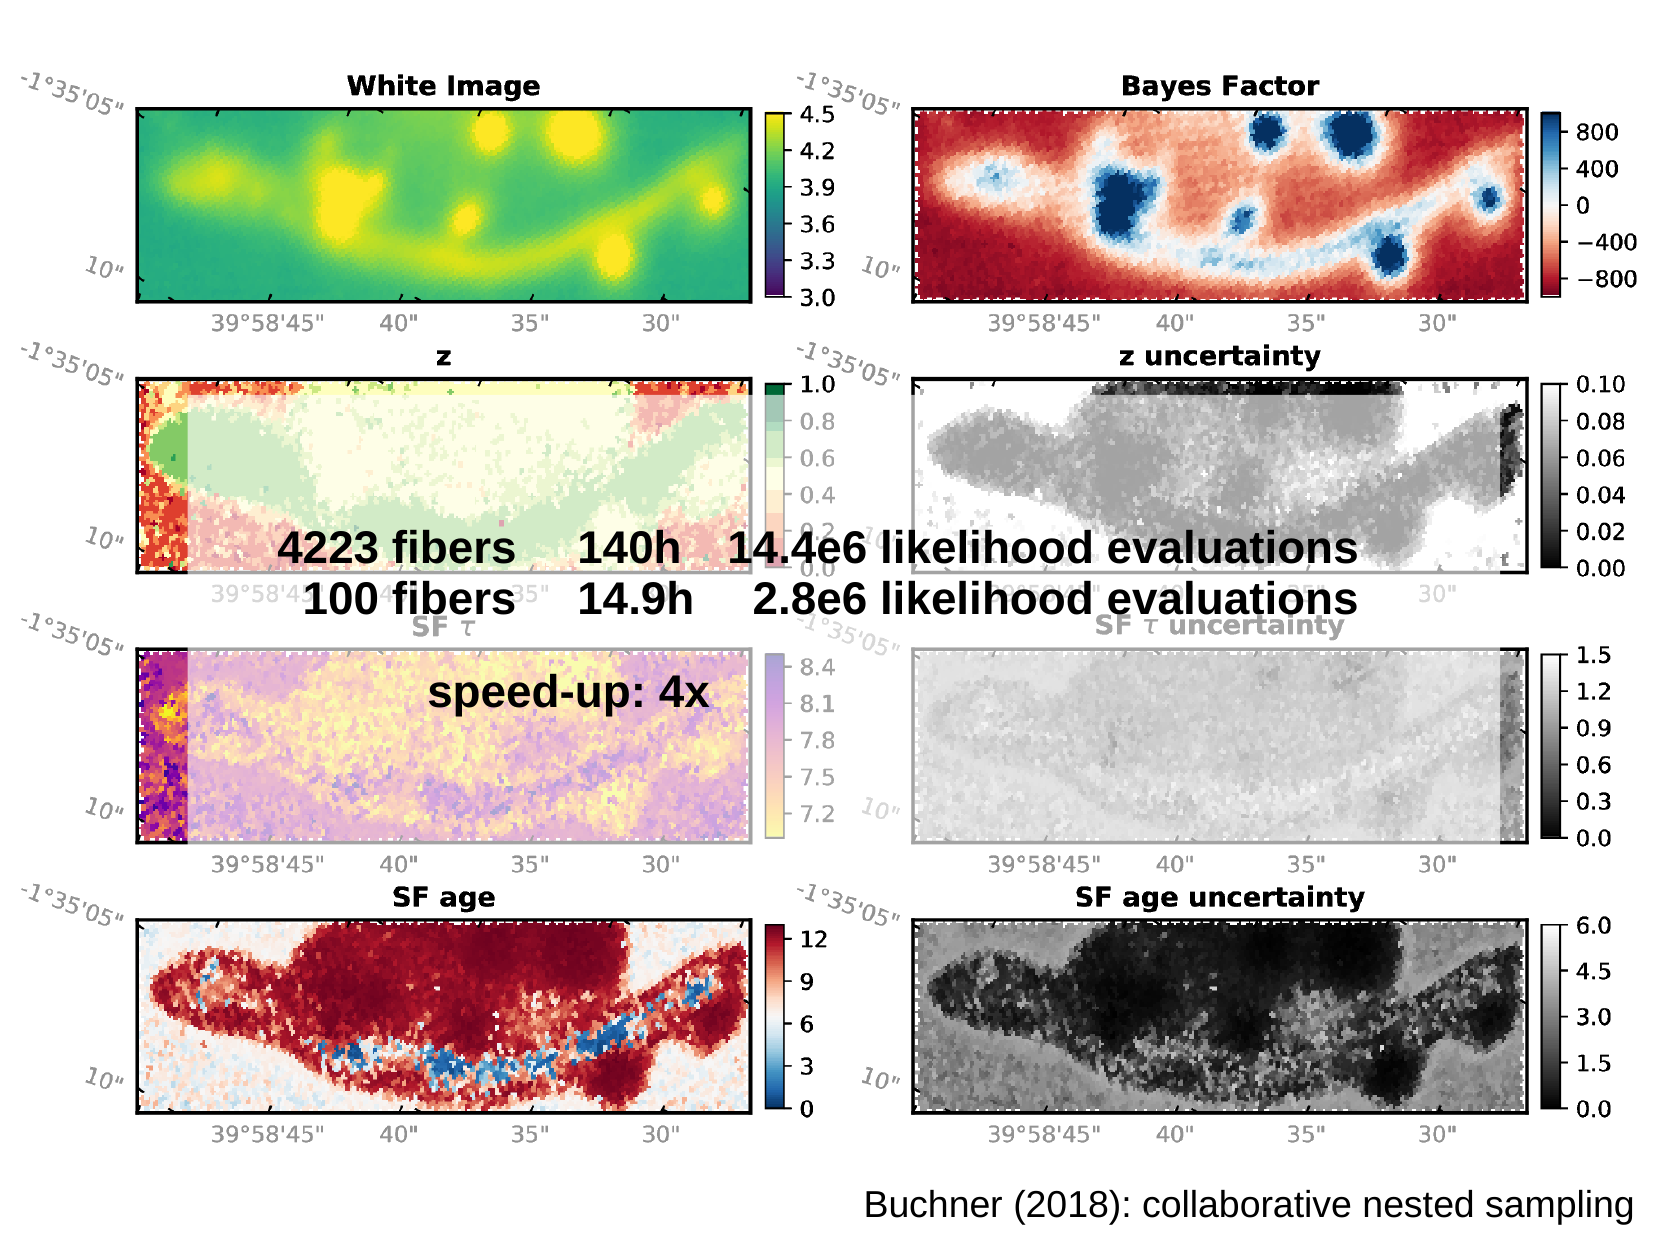

#
	4223 fibers	140h	14.4e6 likelihood evaluations
	 100 fibers	14.9h	 2.8e6 likelihood evaluations
			speed-up: 4x
Buchner (2018): collaborative nested sampling